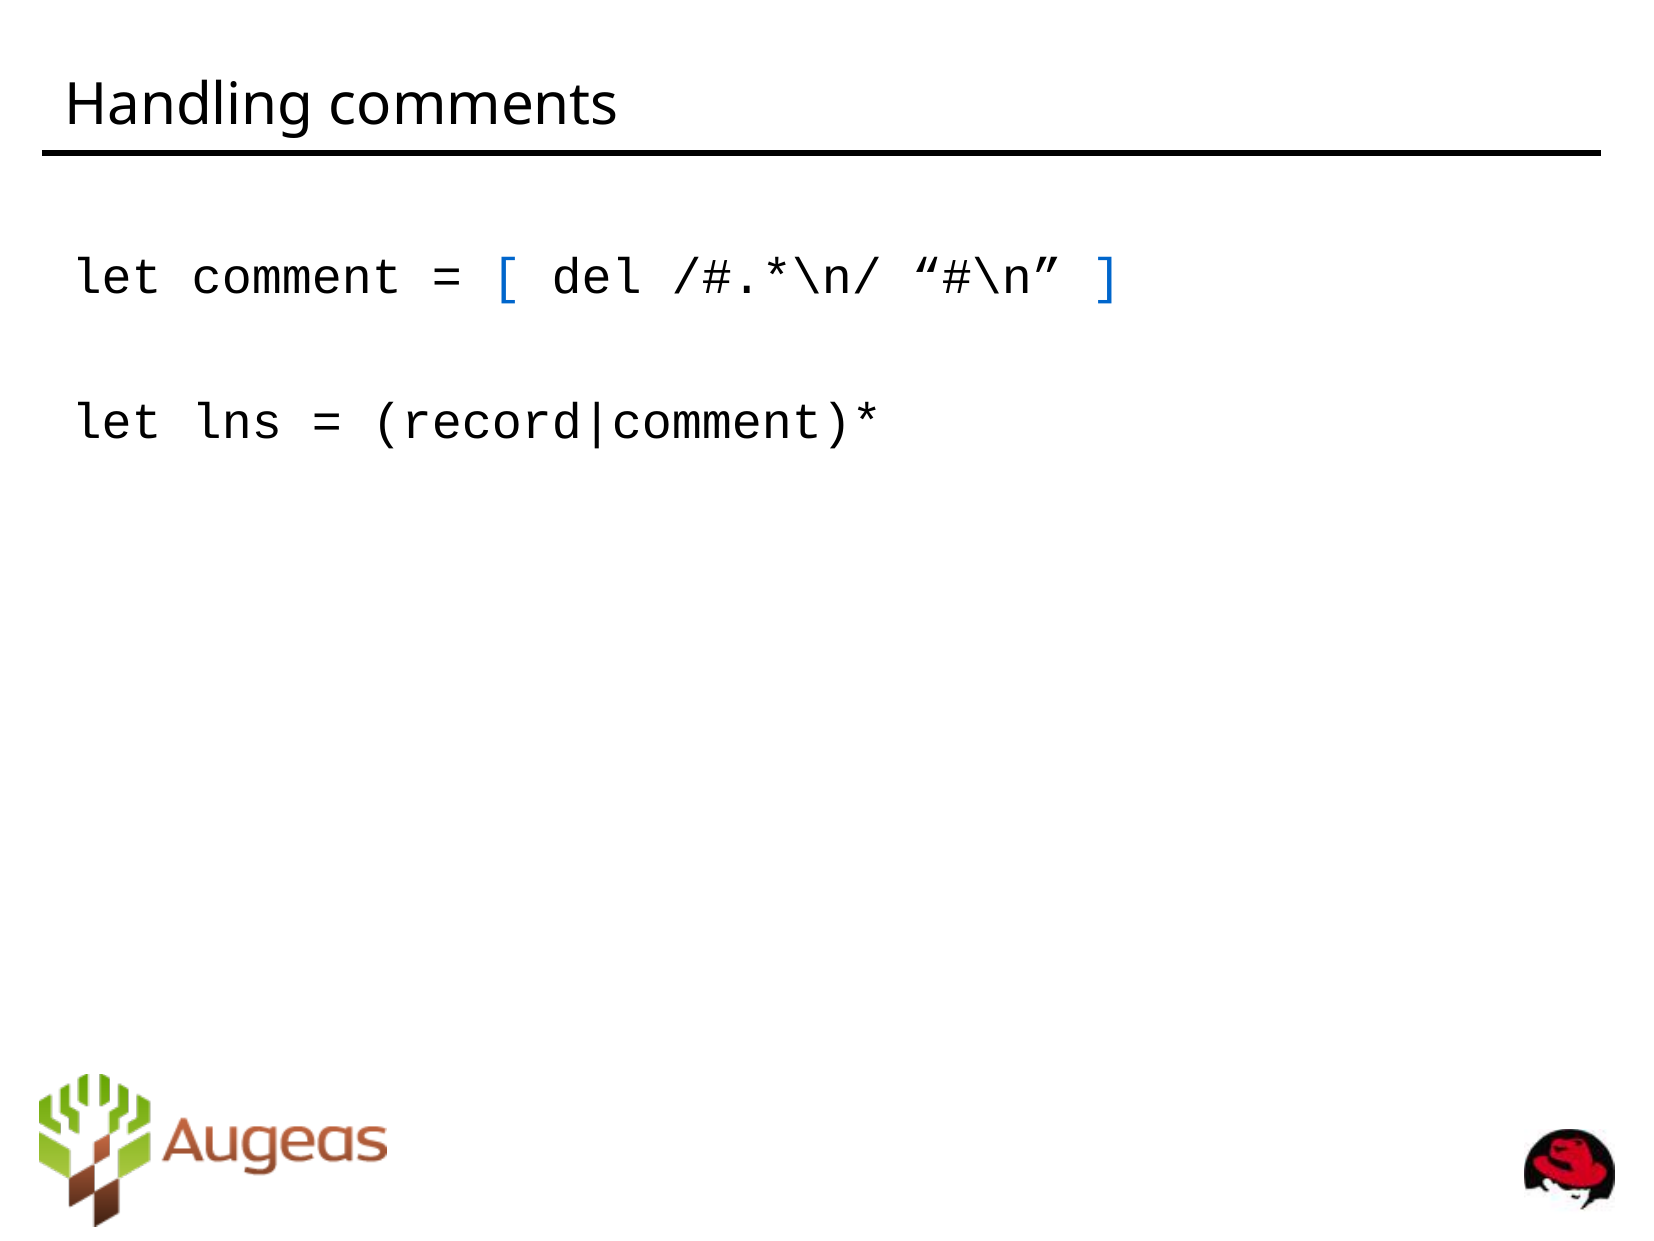

# Handling comments
let comment = [ del /#.*\n/ “#\n” ]
let lns = (record|comment)*